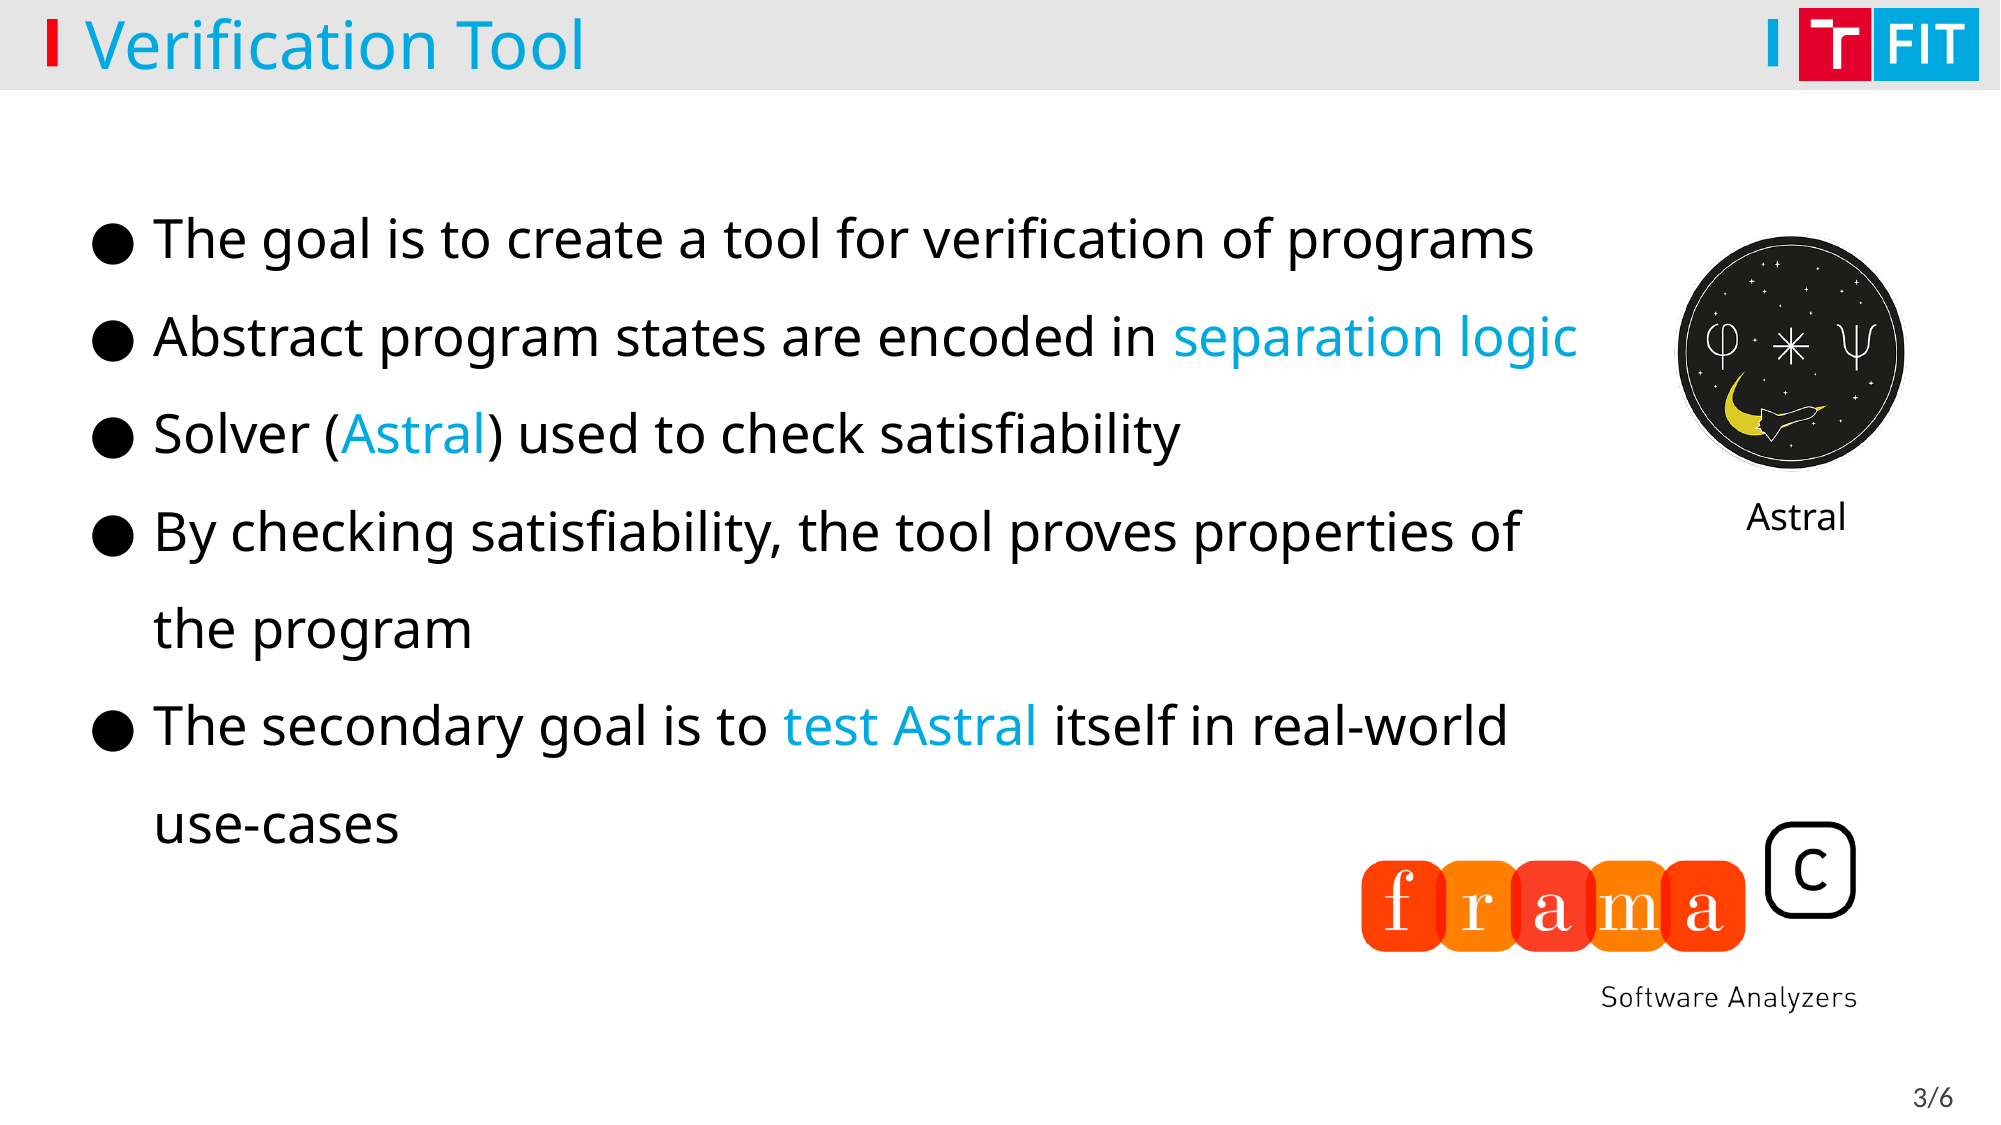

# Verification Tool
The goal is to create a tool for verification of programs
Abstract program states are encoded in separation logic
Solver (Astral) used to check satisfiability
By checking satisfiability, the tool proves properties of the program
The secondary goal is to test Astral itself in real-world use-cases
Astral